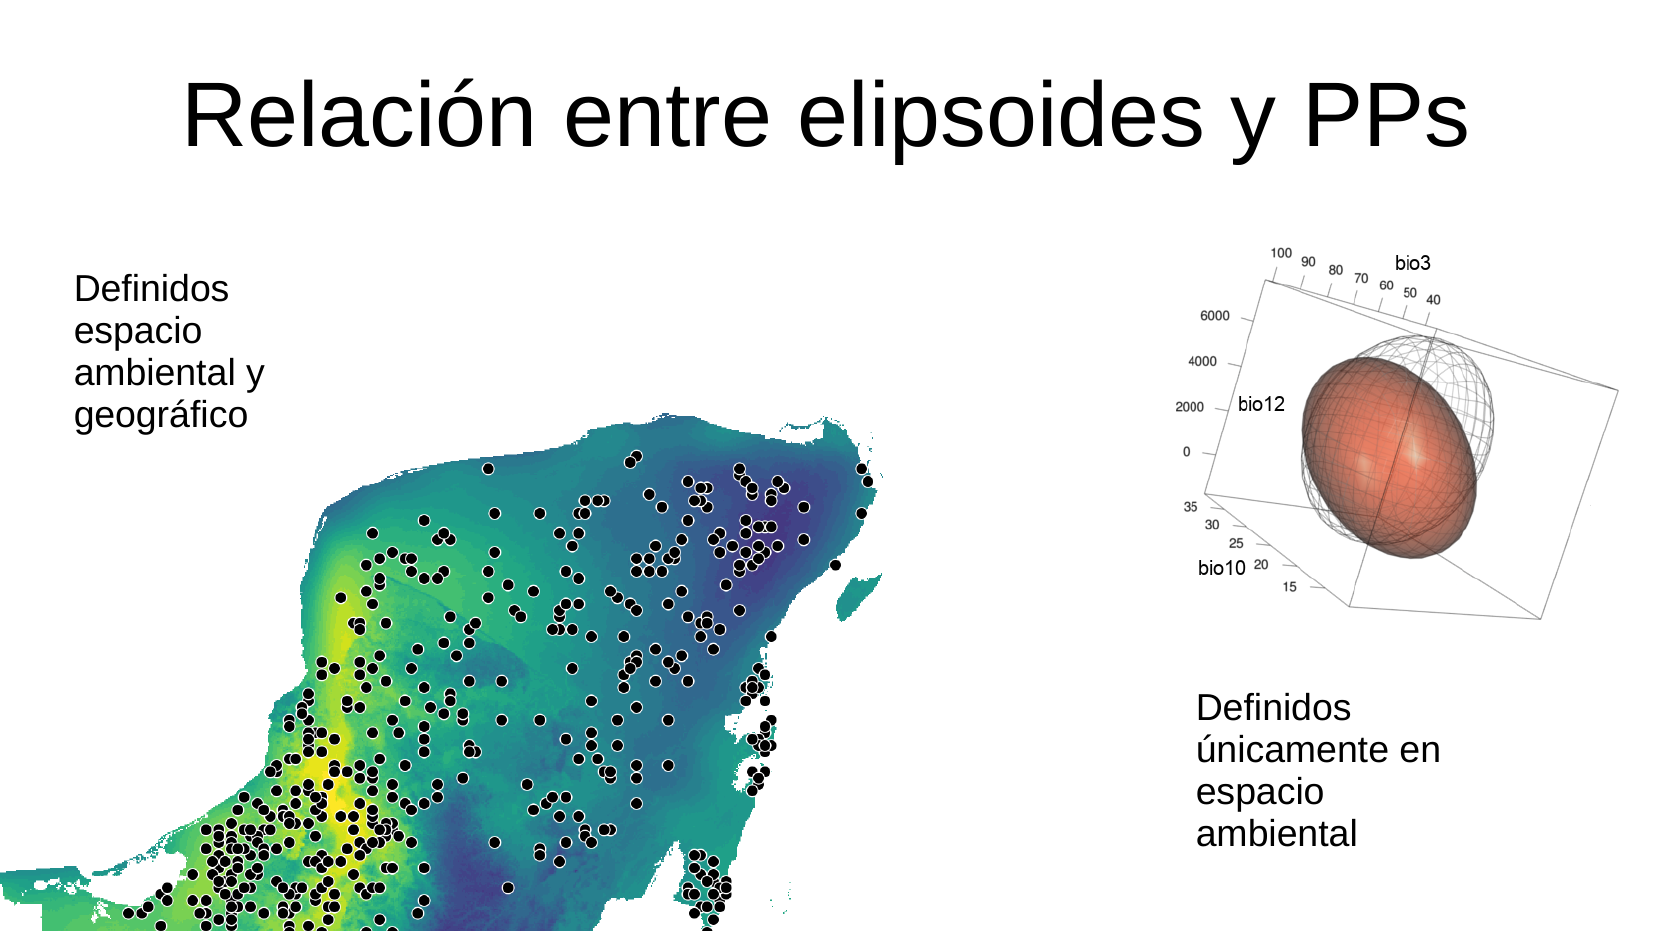

# Relación entre elipsoides y PPs
Definidos espacio ambiental y geográfico
Definidos únicamente en espacio ambiental